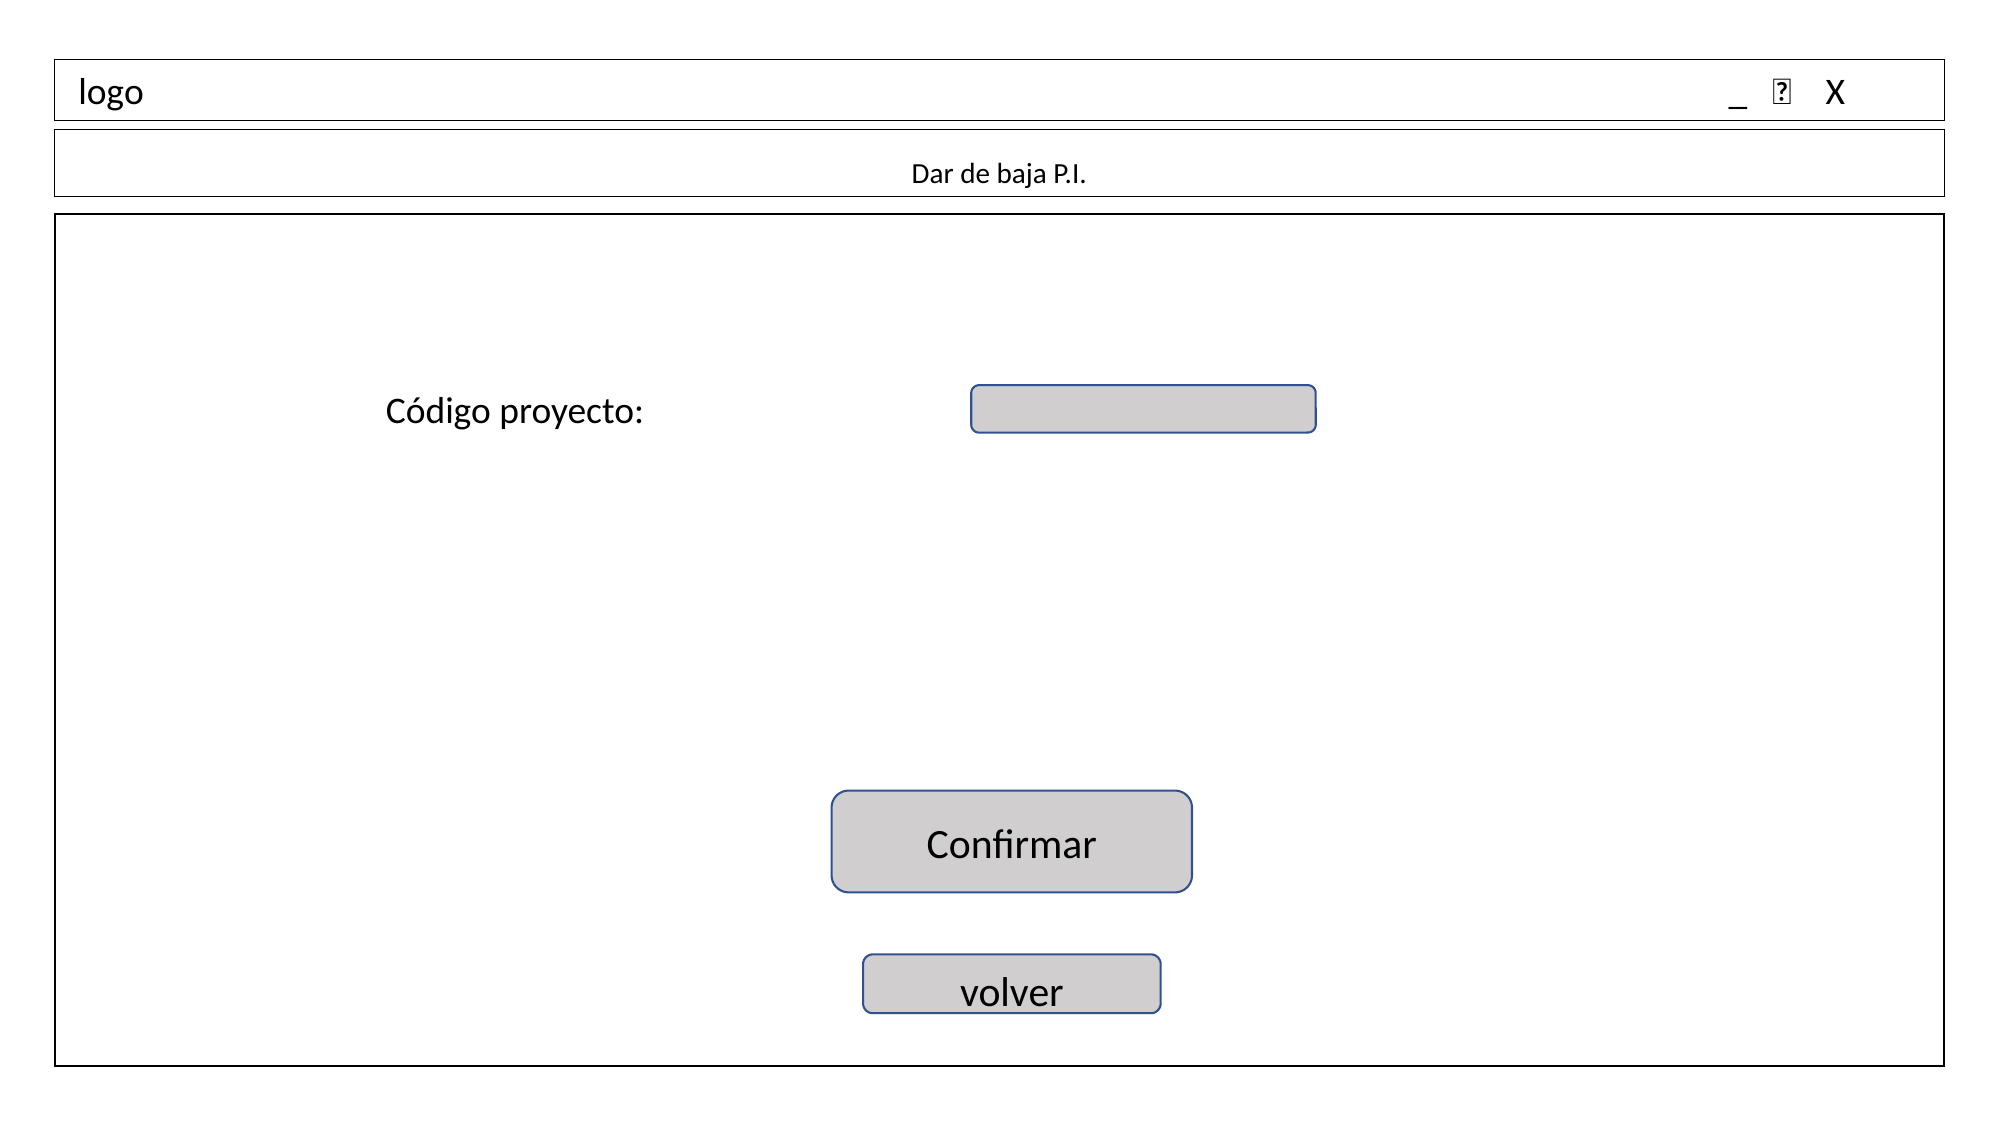

logo _ 🔲 X
Dar de baja P.I.
Código proyecto:
Confirmar
volver